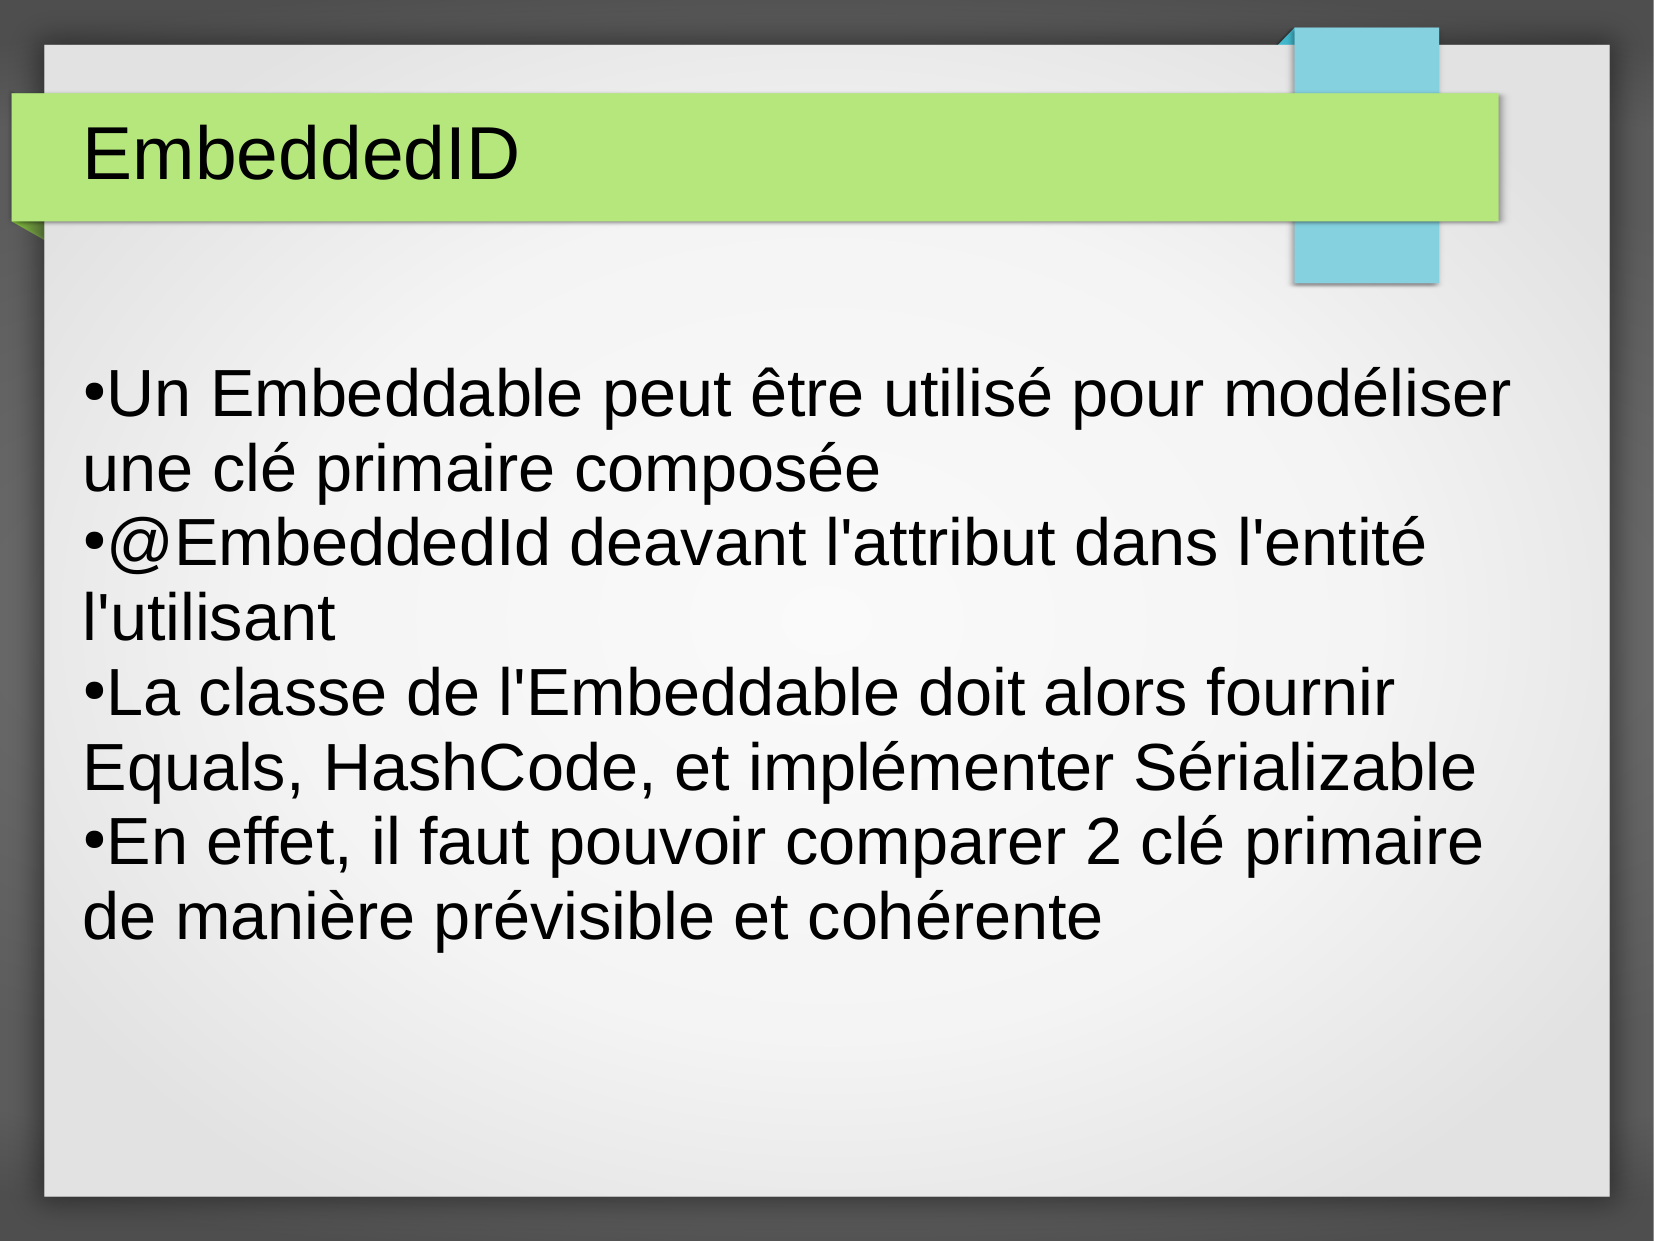

# EmbeddedID
Un Embeddable peut être utilisé pour modéliser une clé primaire composée
@EmbeddedId deavant l'attribut dans l'entité l'utilisant
La classe de l'Embeddable doit alors fournir Equals, HashCode, et implémenter Sérializable
En effet, il faut pouvoir comparer 2 clé primaire de manière prévisible et cohérente